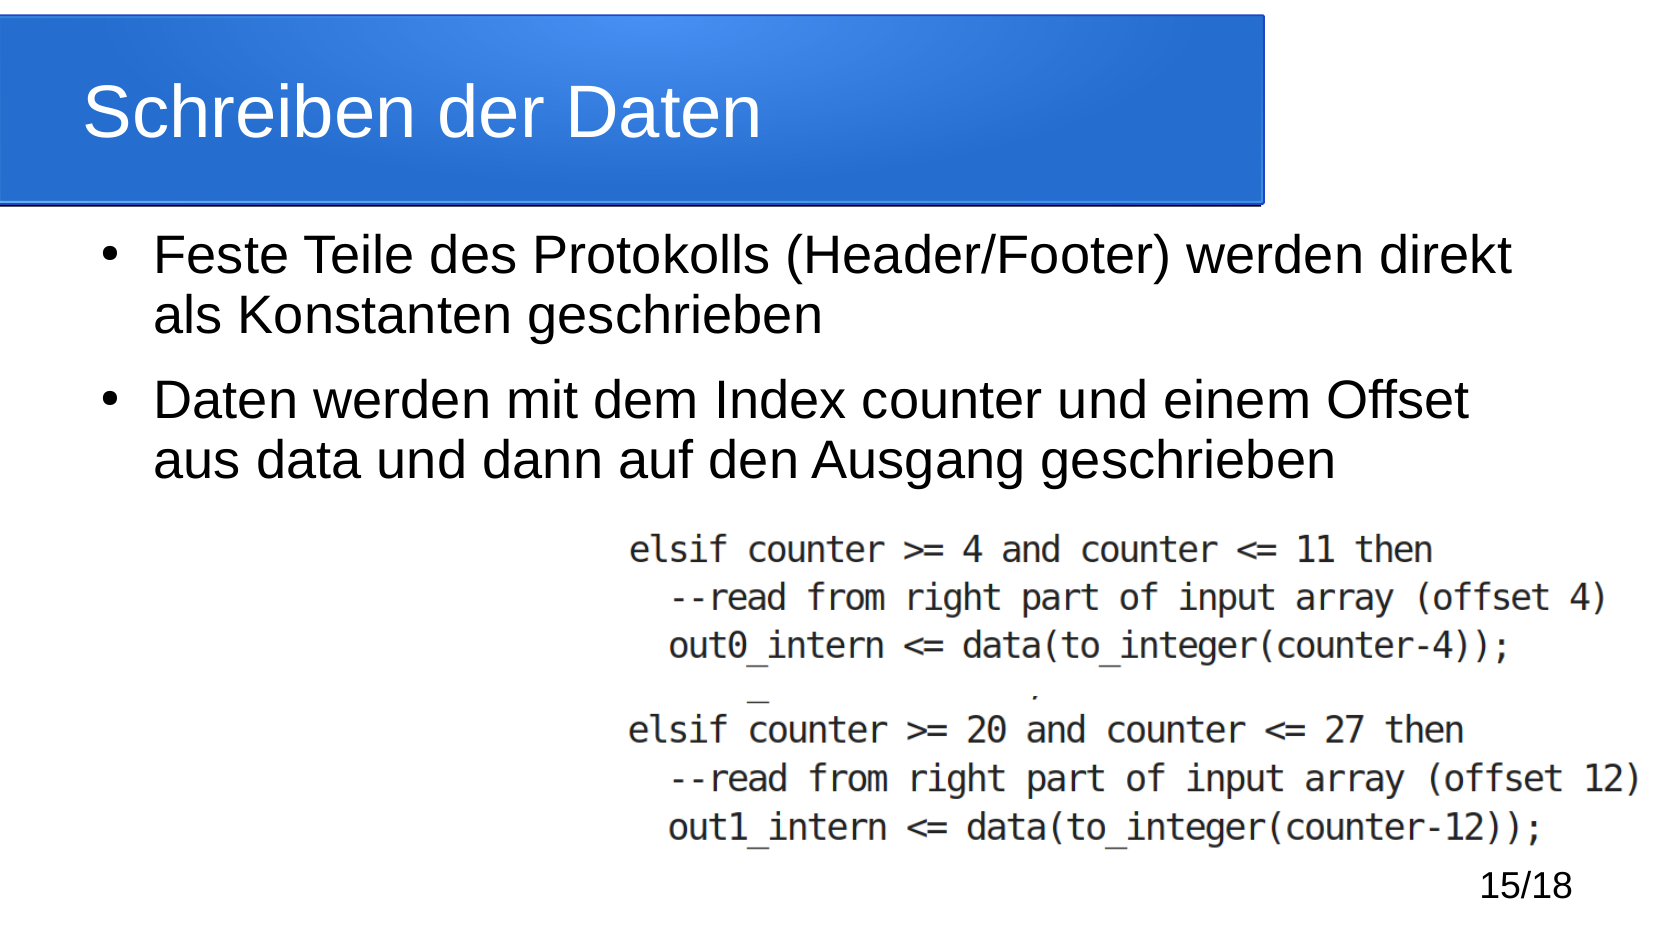

# Schreiben der Daten
Feste Teile des Protokolls (Header/Footer) werden direkt als Konstanten geschrieben
Daten werden mit dem Index counter und einem Offset aus data und dann auf den Ausgang geschrieben
15/18